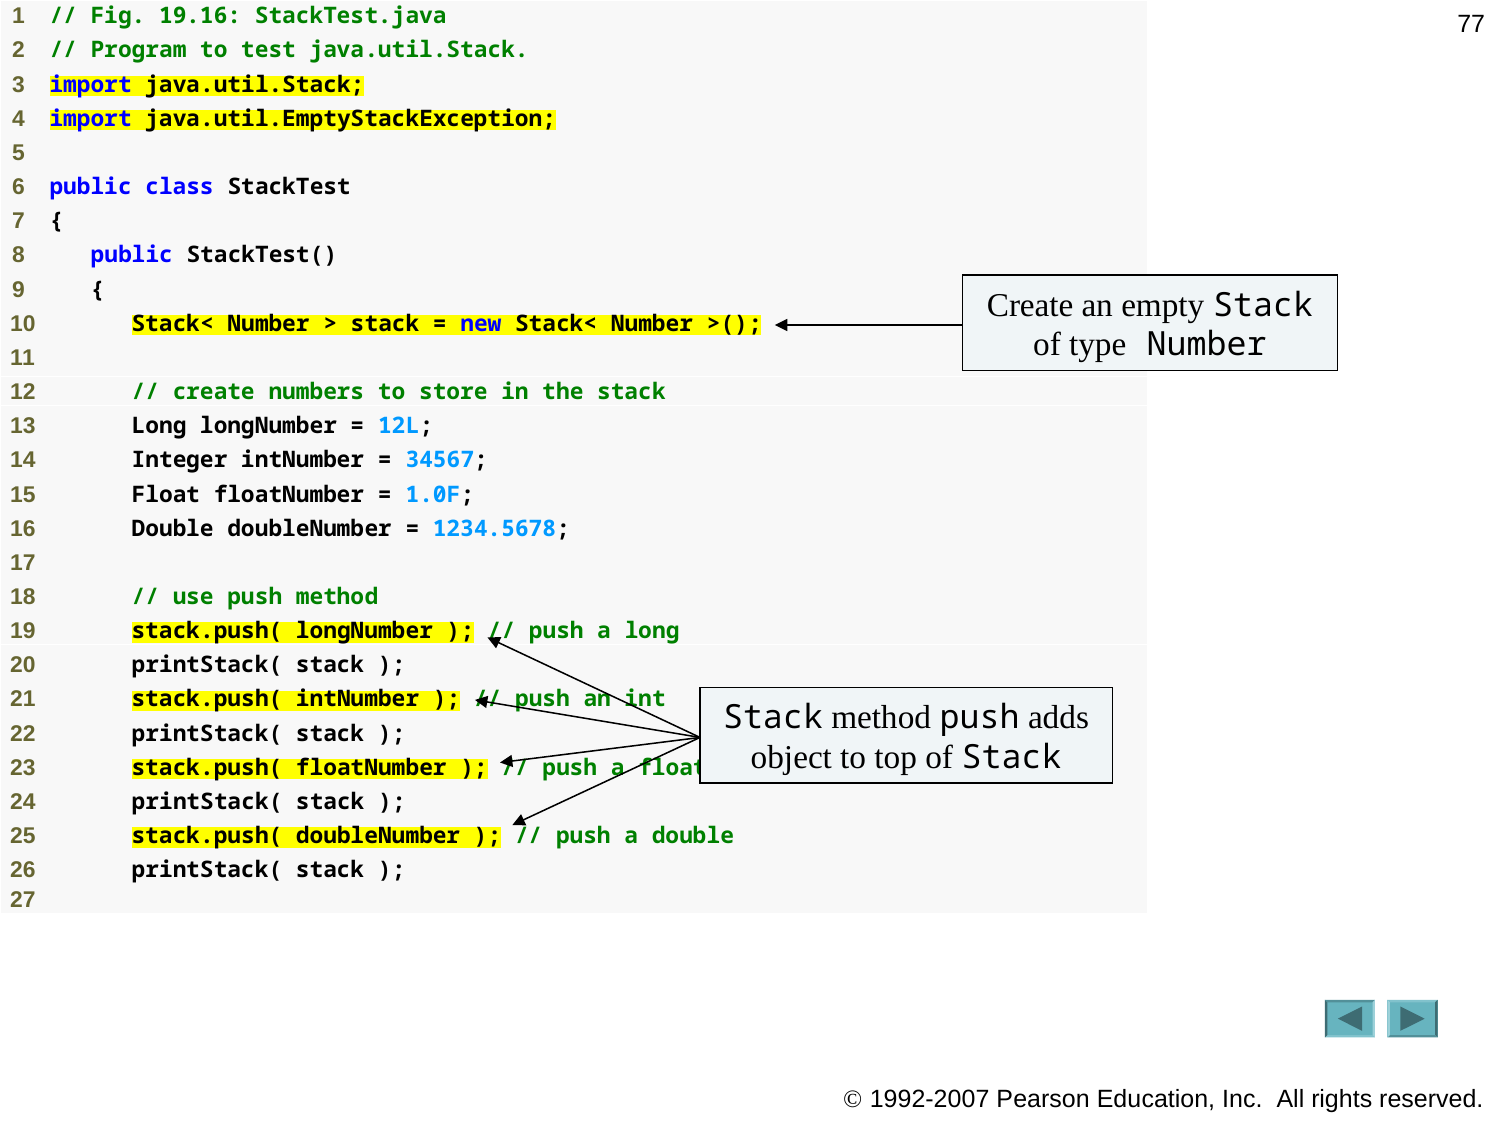

#
Create an empty Stack of type Number
Stack method push adds object to top of Stack